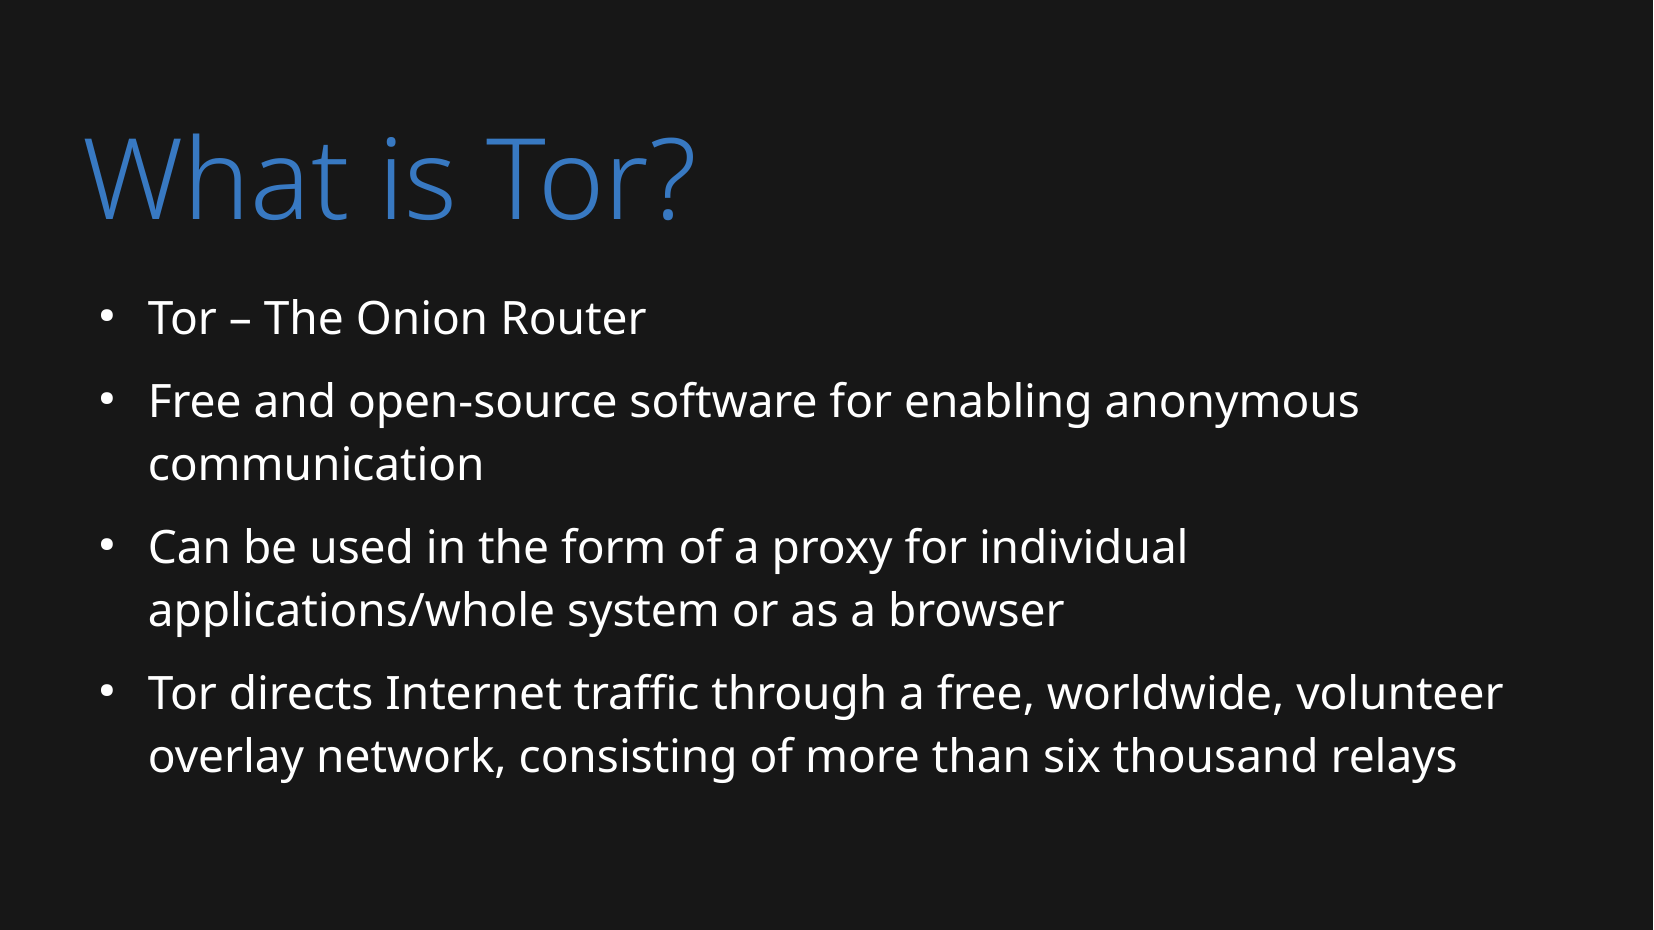

# What is Tor?
Tor – The Onion Router
Free and open-source software for enabling anonymous communication
Can be used in the form of a proxy for individual applications/whole system or as a browser
Tor directs Internet traffic through a free, worldwide, volunteer overlay network, consisting of more than six thousand relays